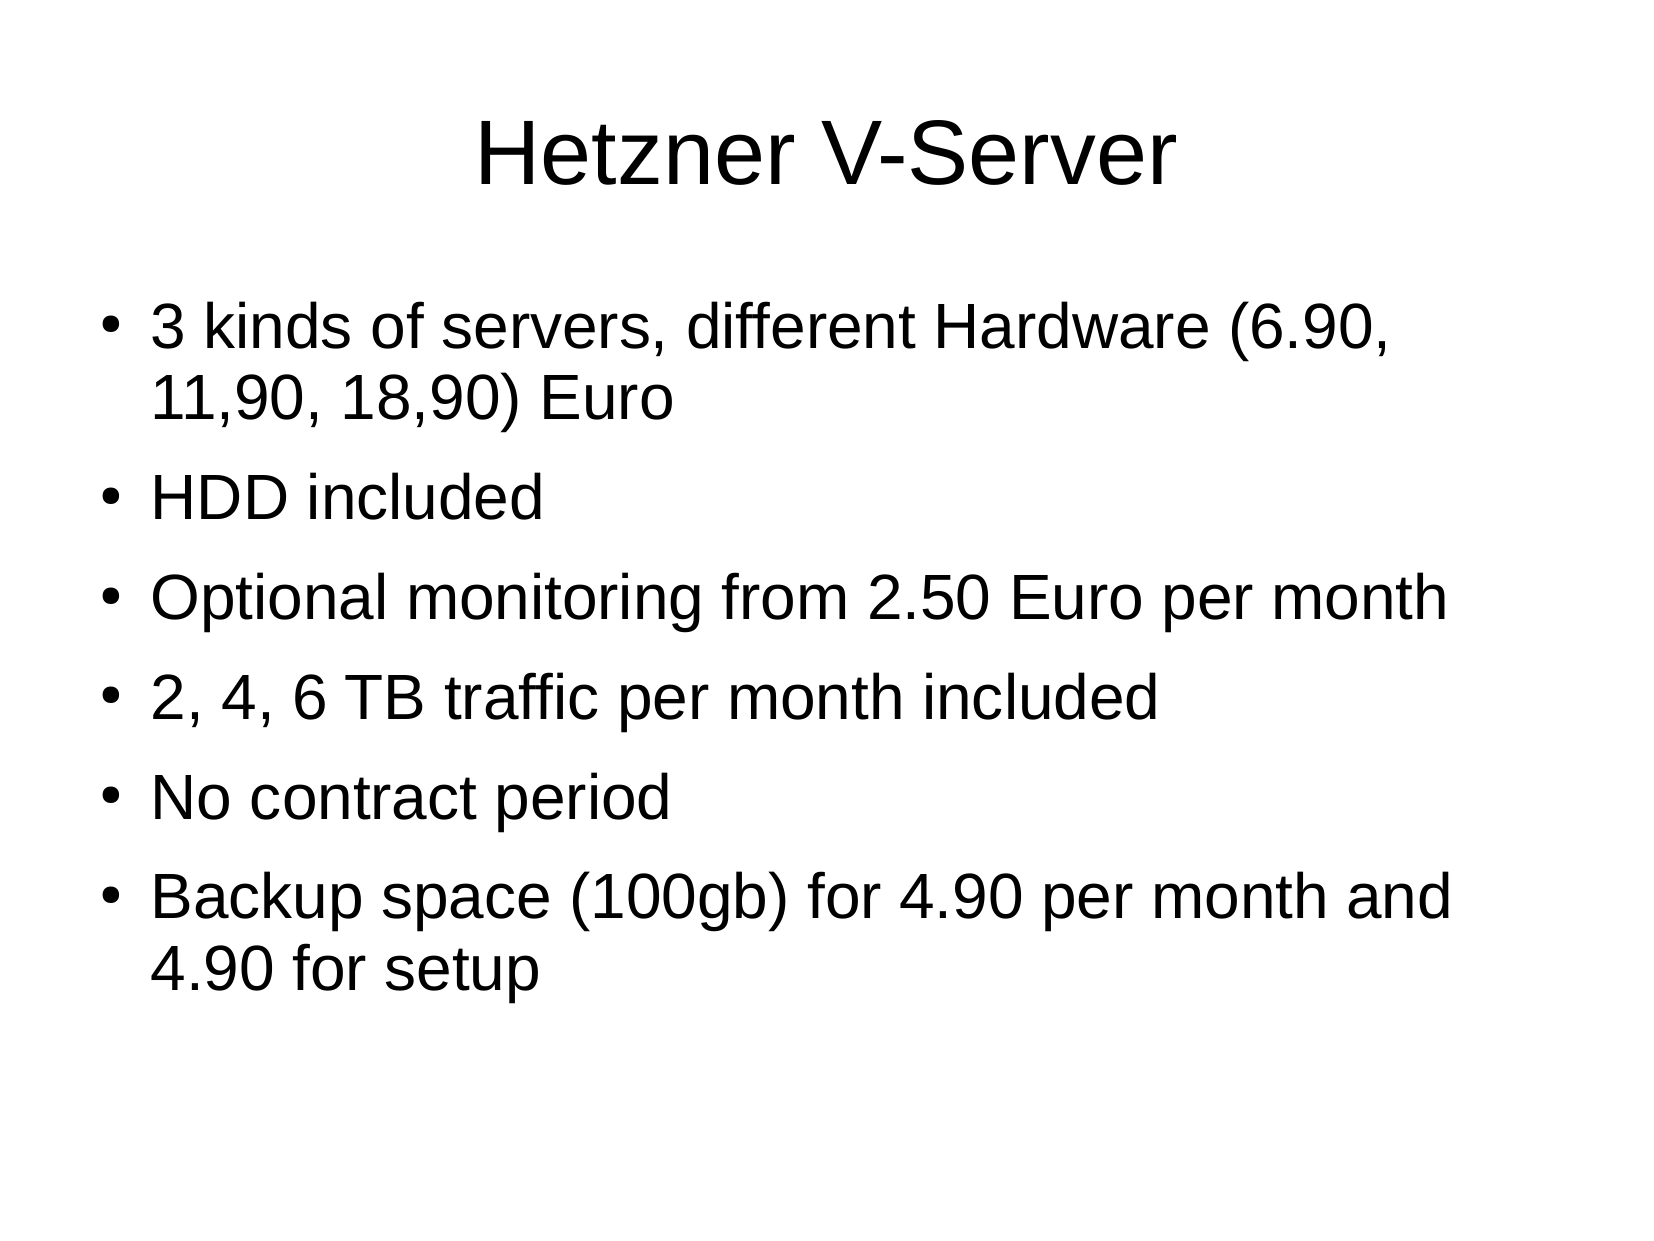

# Hetzner V-Server
3 kinds of servers, different Hardware (6.90, 11,90, 18,90) Euro
HDD included
Optional monitoring from 2.50 Euro per month
2, 4, 6 TB traffic per month included
No contract period
Backup space (100gb) for 4.90 per month and 4.90 for setup